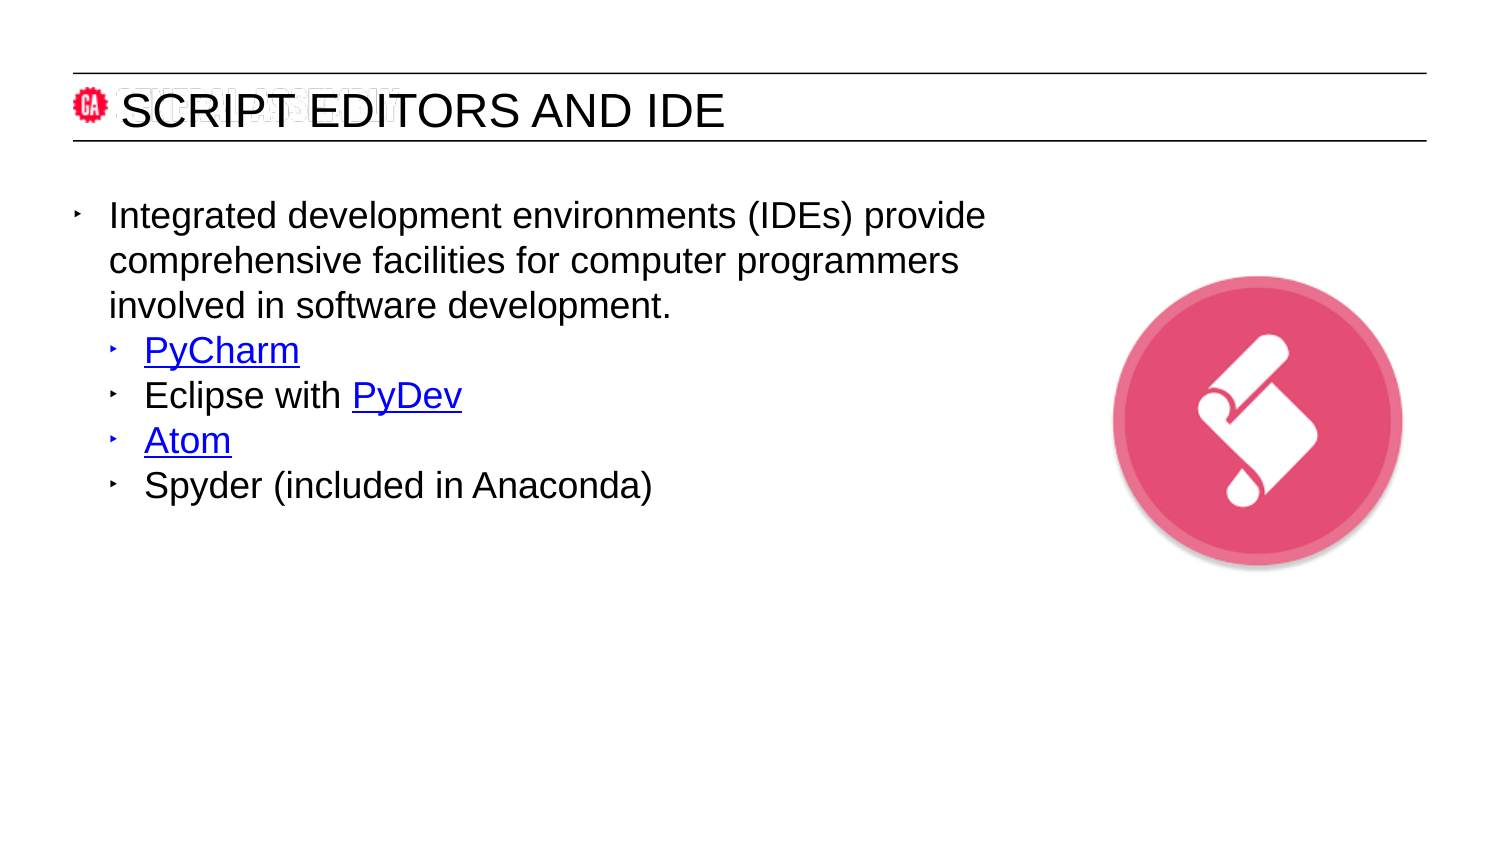

SCRIPT EDITORS AND IDE
Integrated development environments (IDEs) provide comprehensive facilities for computer programmers involved in software development.
PyCharm
Eclipse with PyDev
Atom
Spyder (included in Anaconda)